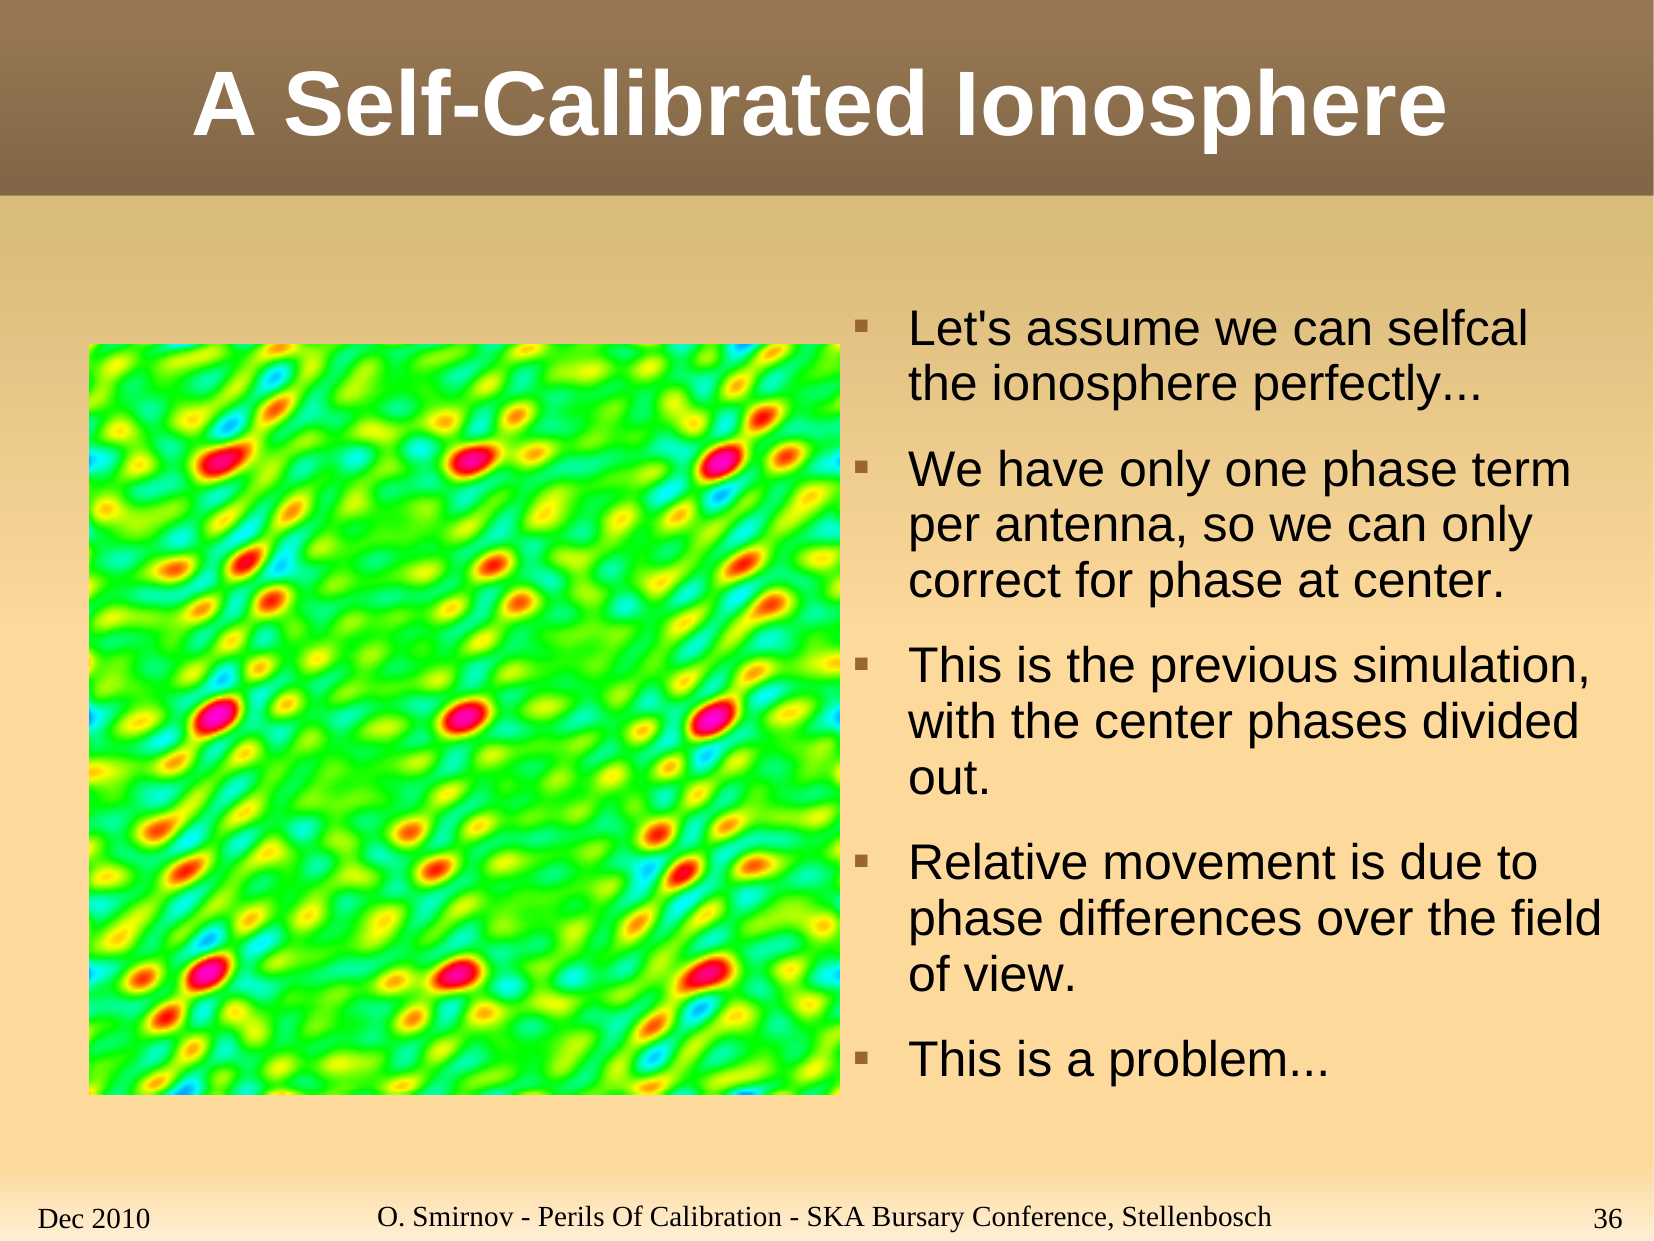

# A Self-Calibrated Ionosphere
Let's assume we can selfcal the ionosphere perfectly...
We have only one phase term per antenna, so we can only correct for phase at center.
This is the previous simulation, with the center phases divided out.
Relative movement is due to phase differences over the field of view.
This is a problem...
O. Smirnov - Perils Of Calibration - SKA Bursary Conference, Stellenbosch
Dec 2010
36